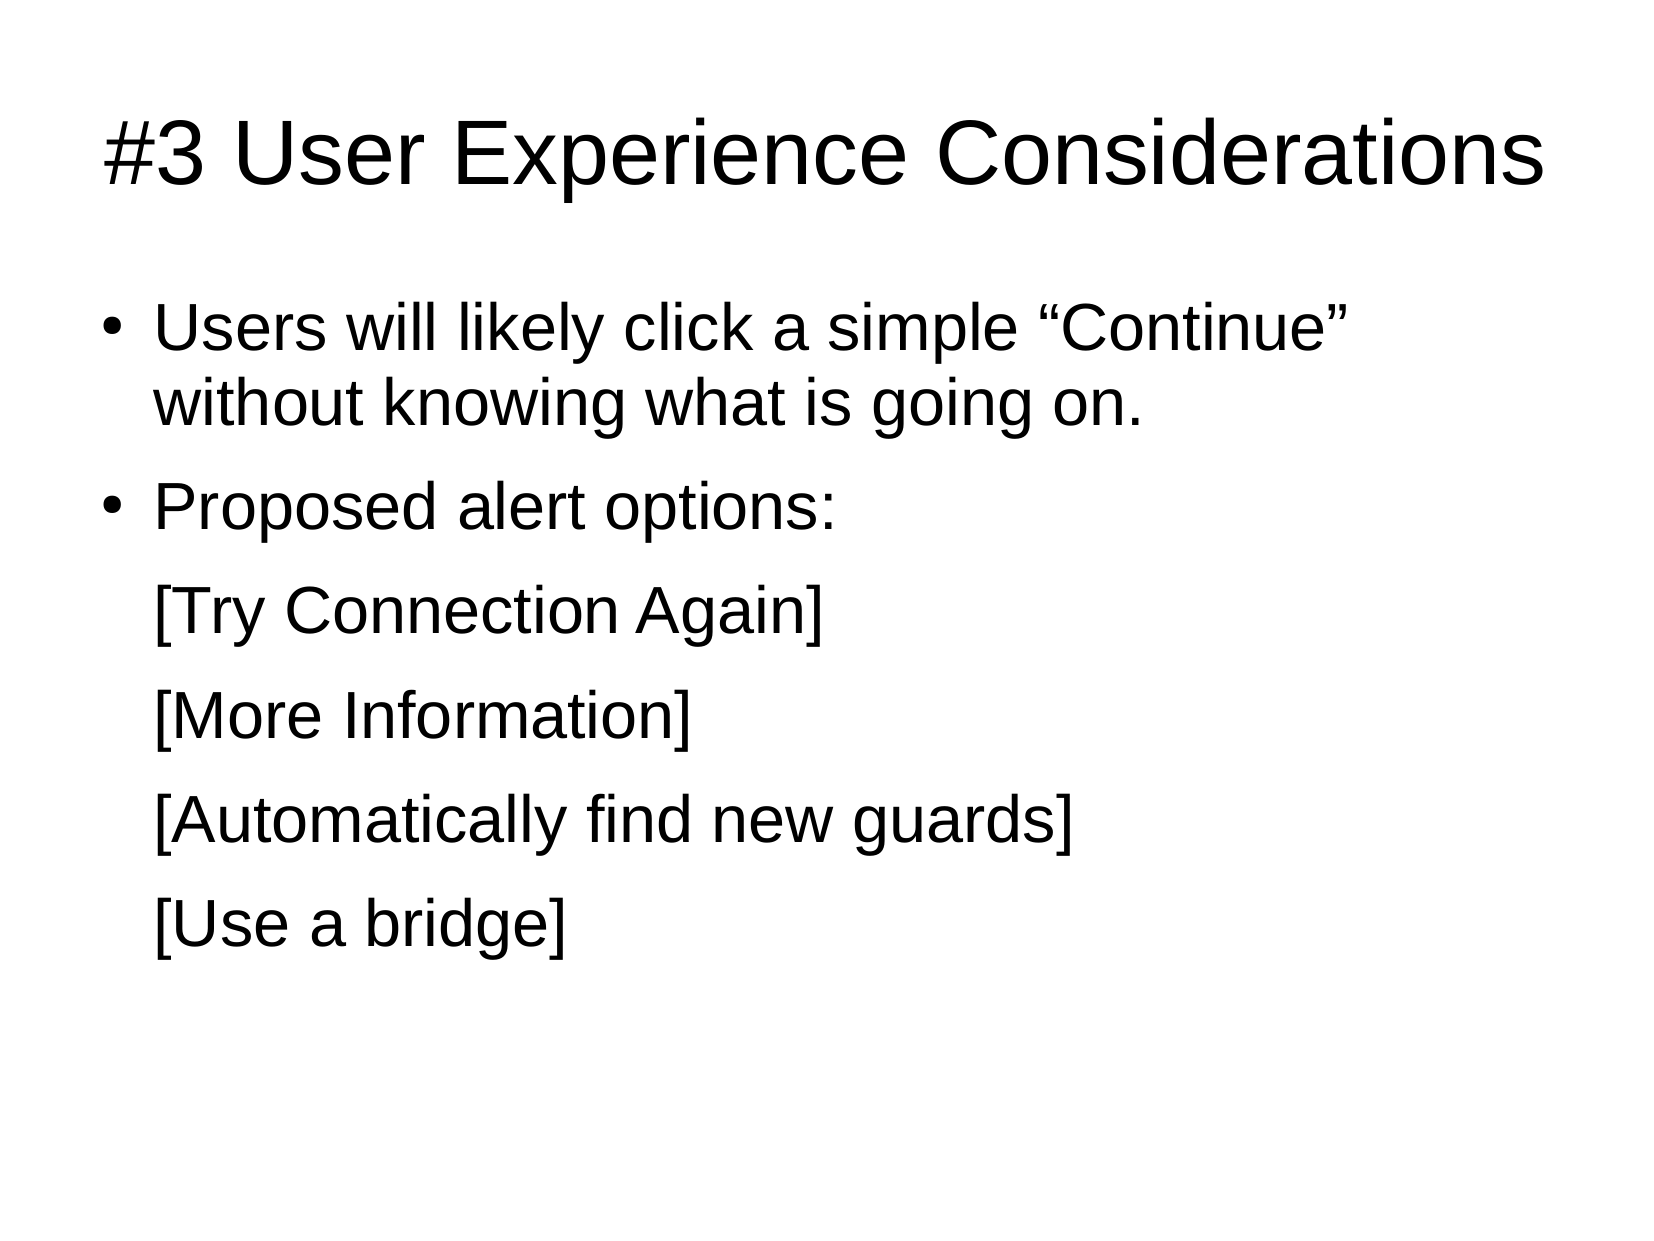

# #3 User Experience Considerations
Users will likely click a simple “Continue” without knowing what is going on.
Proposed alert options:
[Try Connection Again]
[More Information]
[Automatically find new guards]
[Use a bridge]